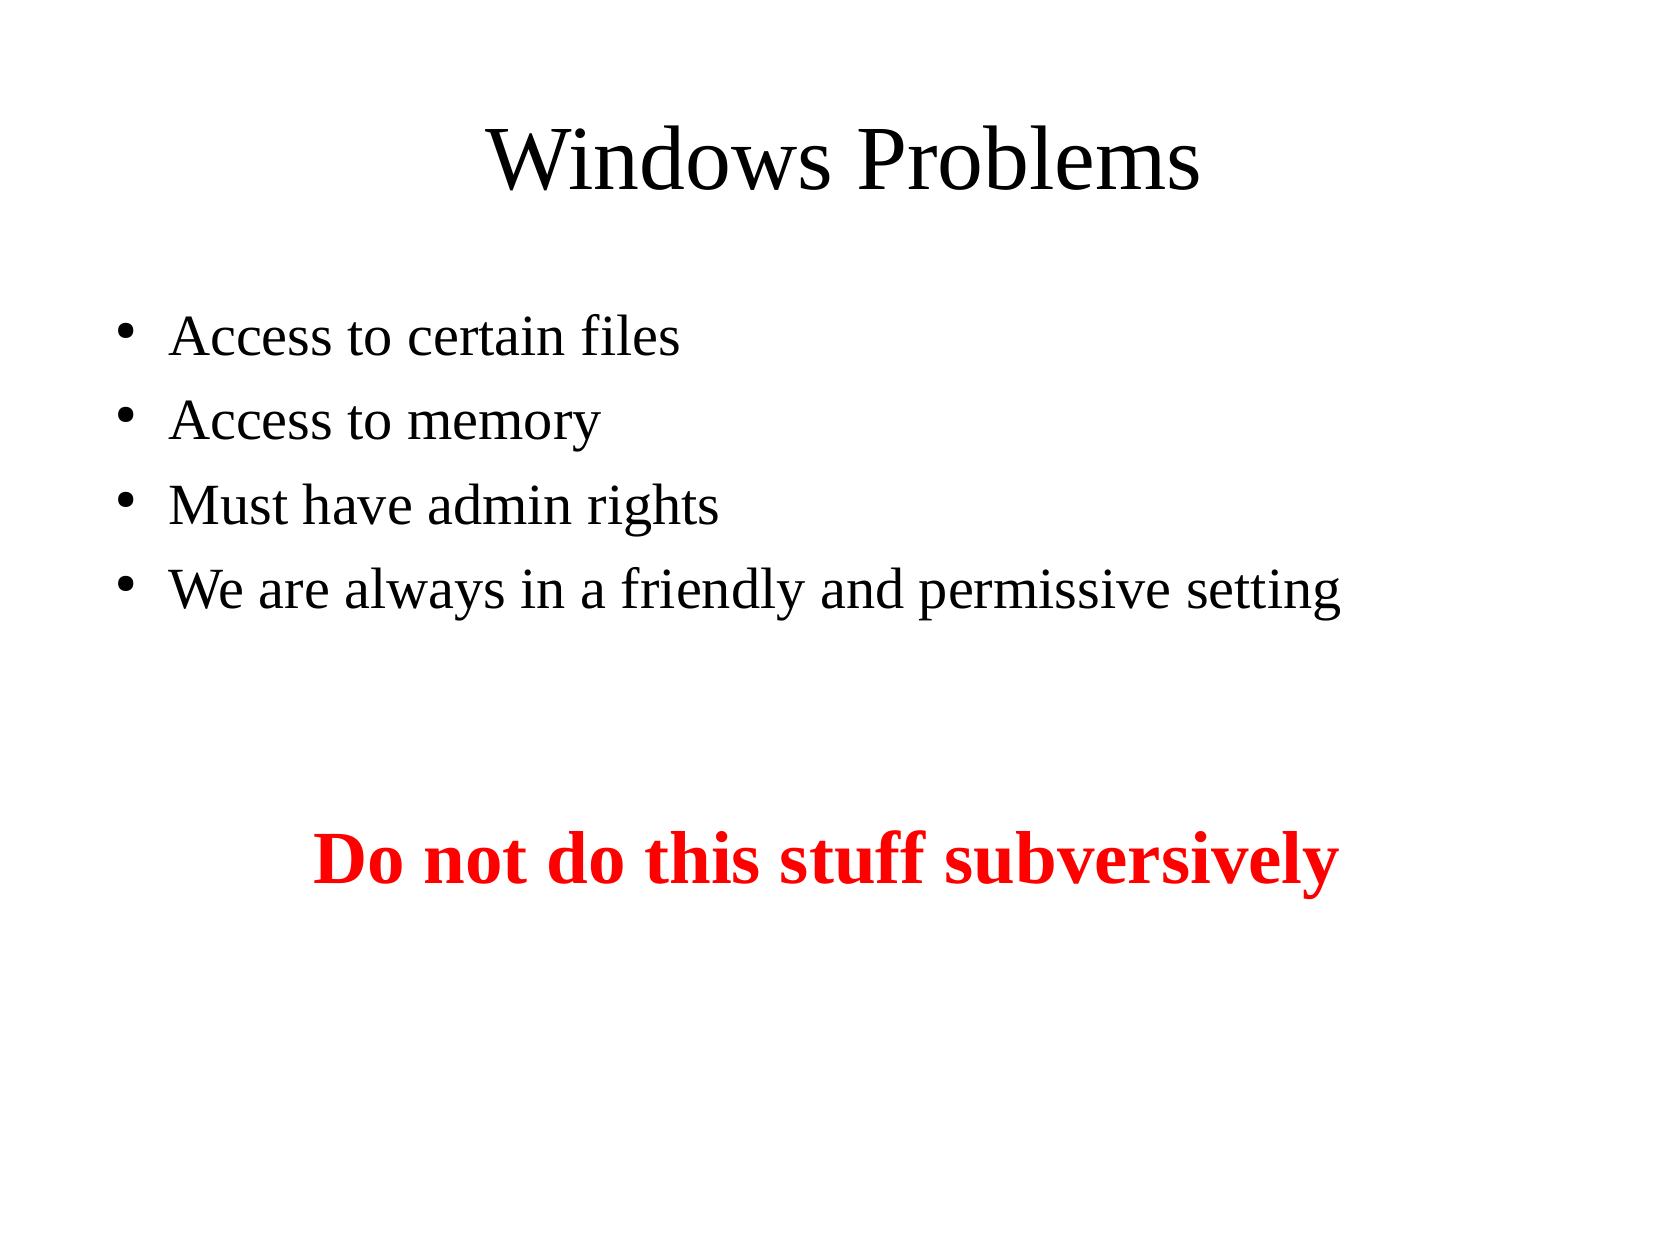

# Windows Problems
Access to certain files
Access to memory
Must have admin rights
We are always in a friendly and permissive setting
Do not do this stuff subversively